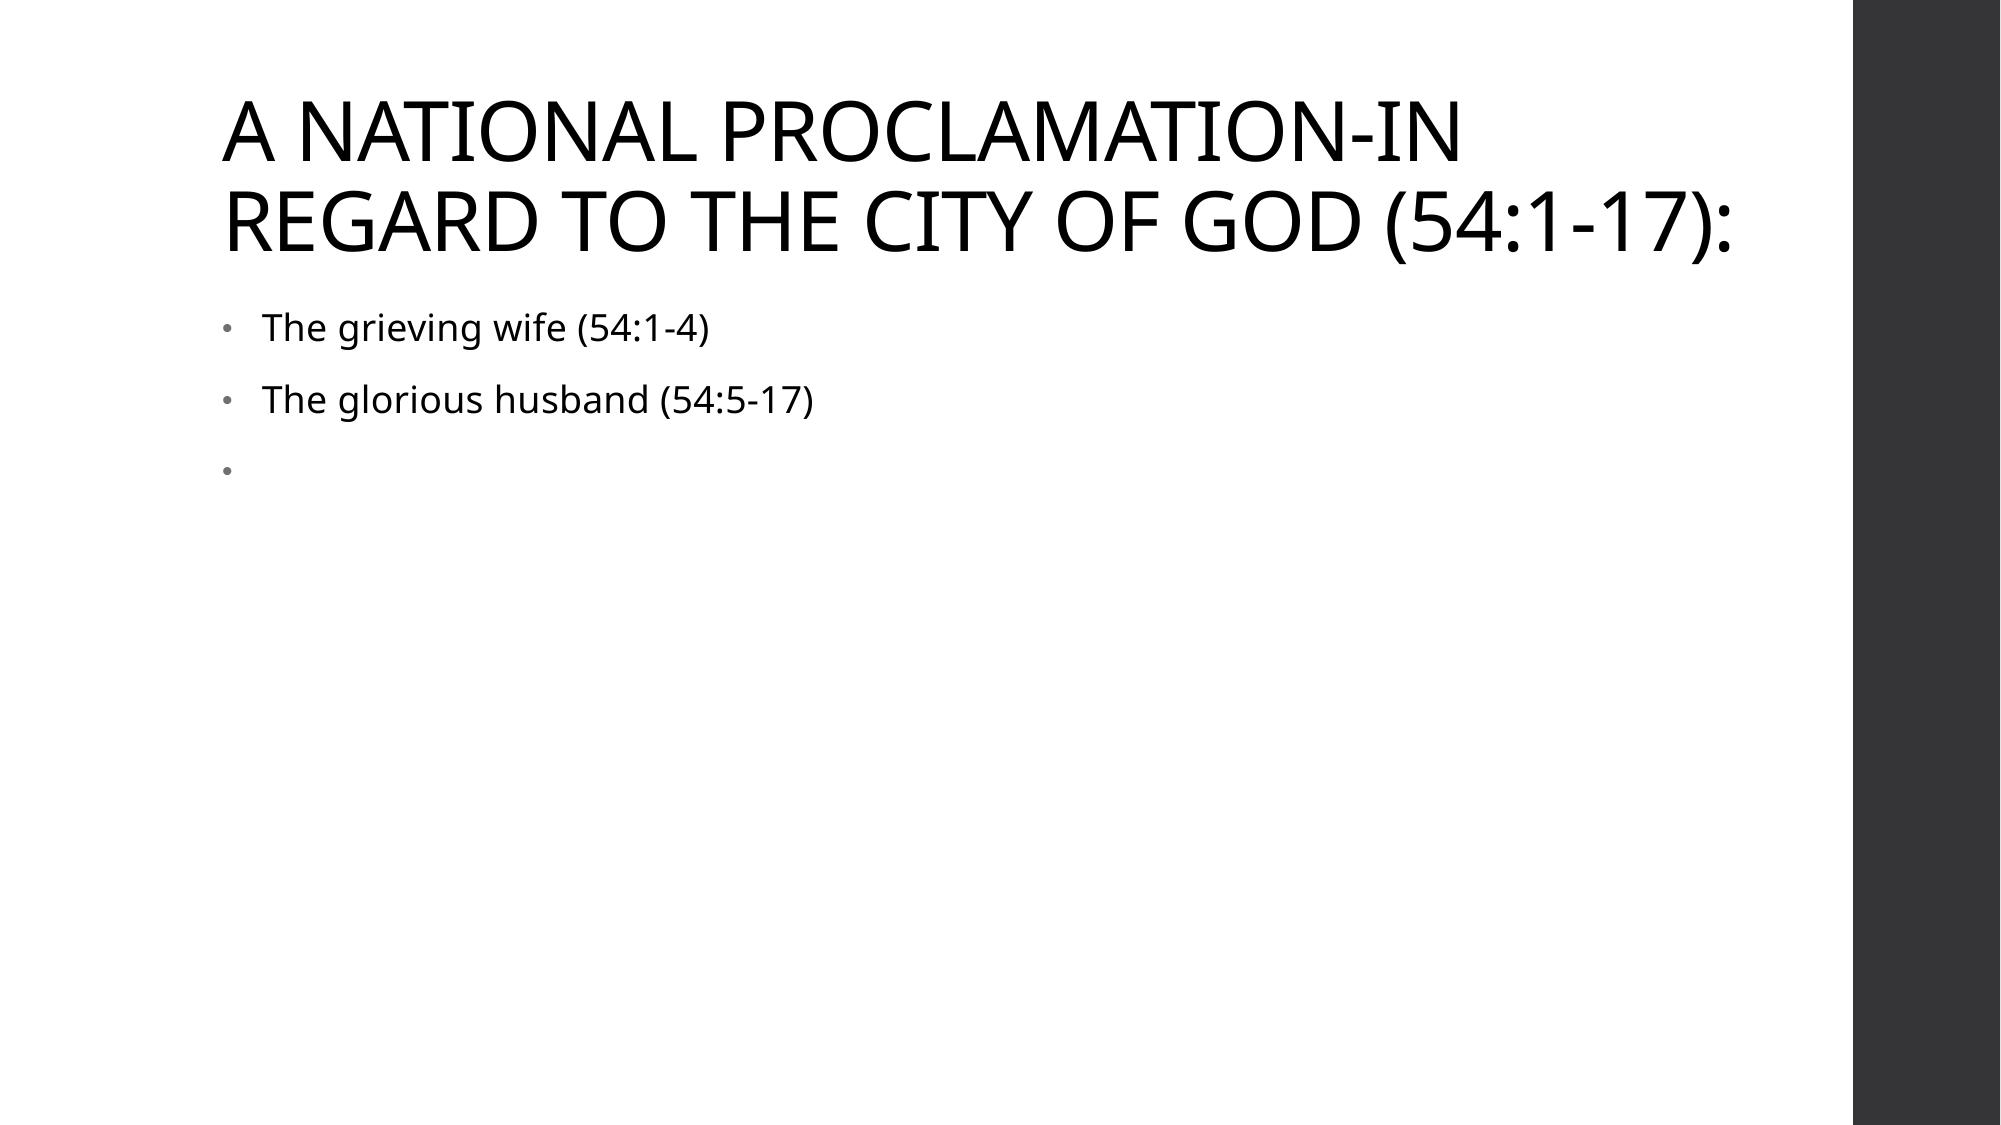

# A NATIONAL PROCLAMATION-IN REGARD TO THE CITY OF GOD (54:1-17):
 The grieving wife (54:1-4)
 The glorious husband (54:5-17)